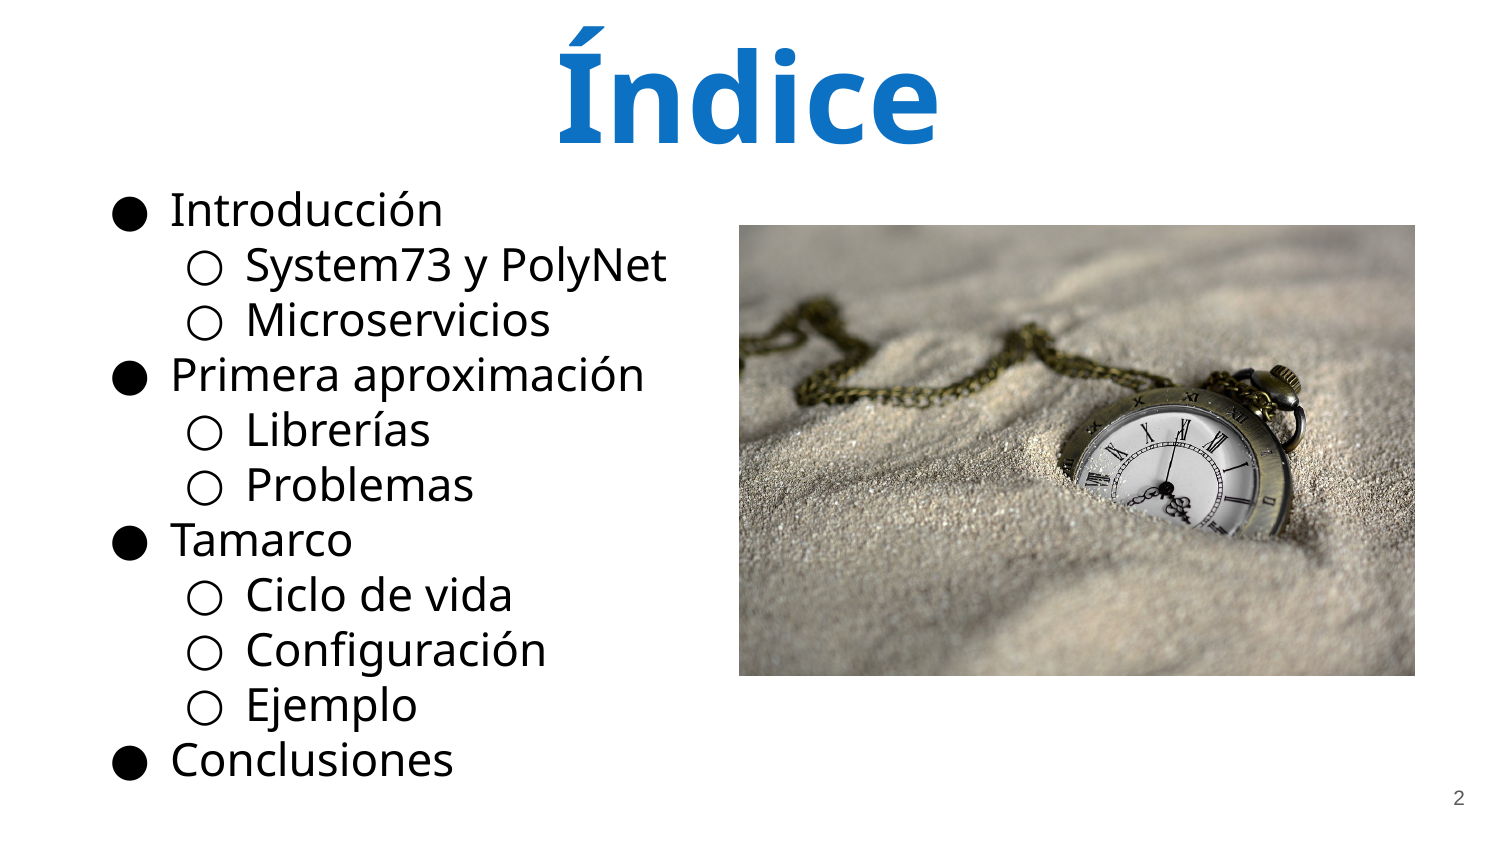

# Índice
Introducción
System73 y PolyNet
Microservicios
Primera aproximación
Librerías
Problemas
Tamarco
Ciclo de vida
Configuración
Ejemplo
Conclusiones